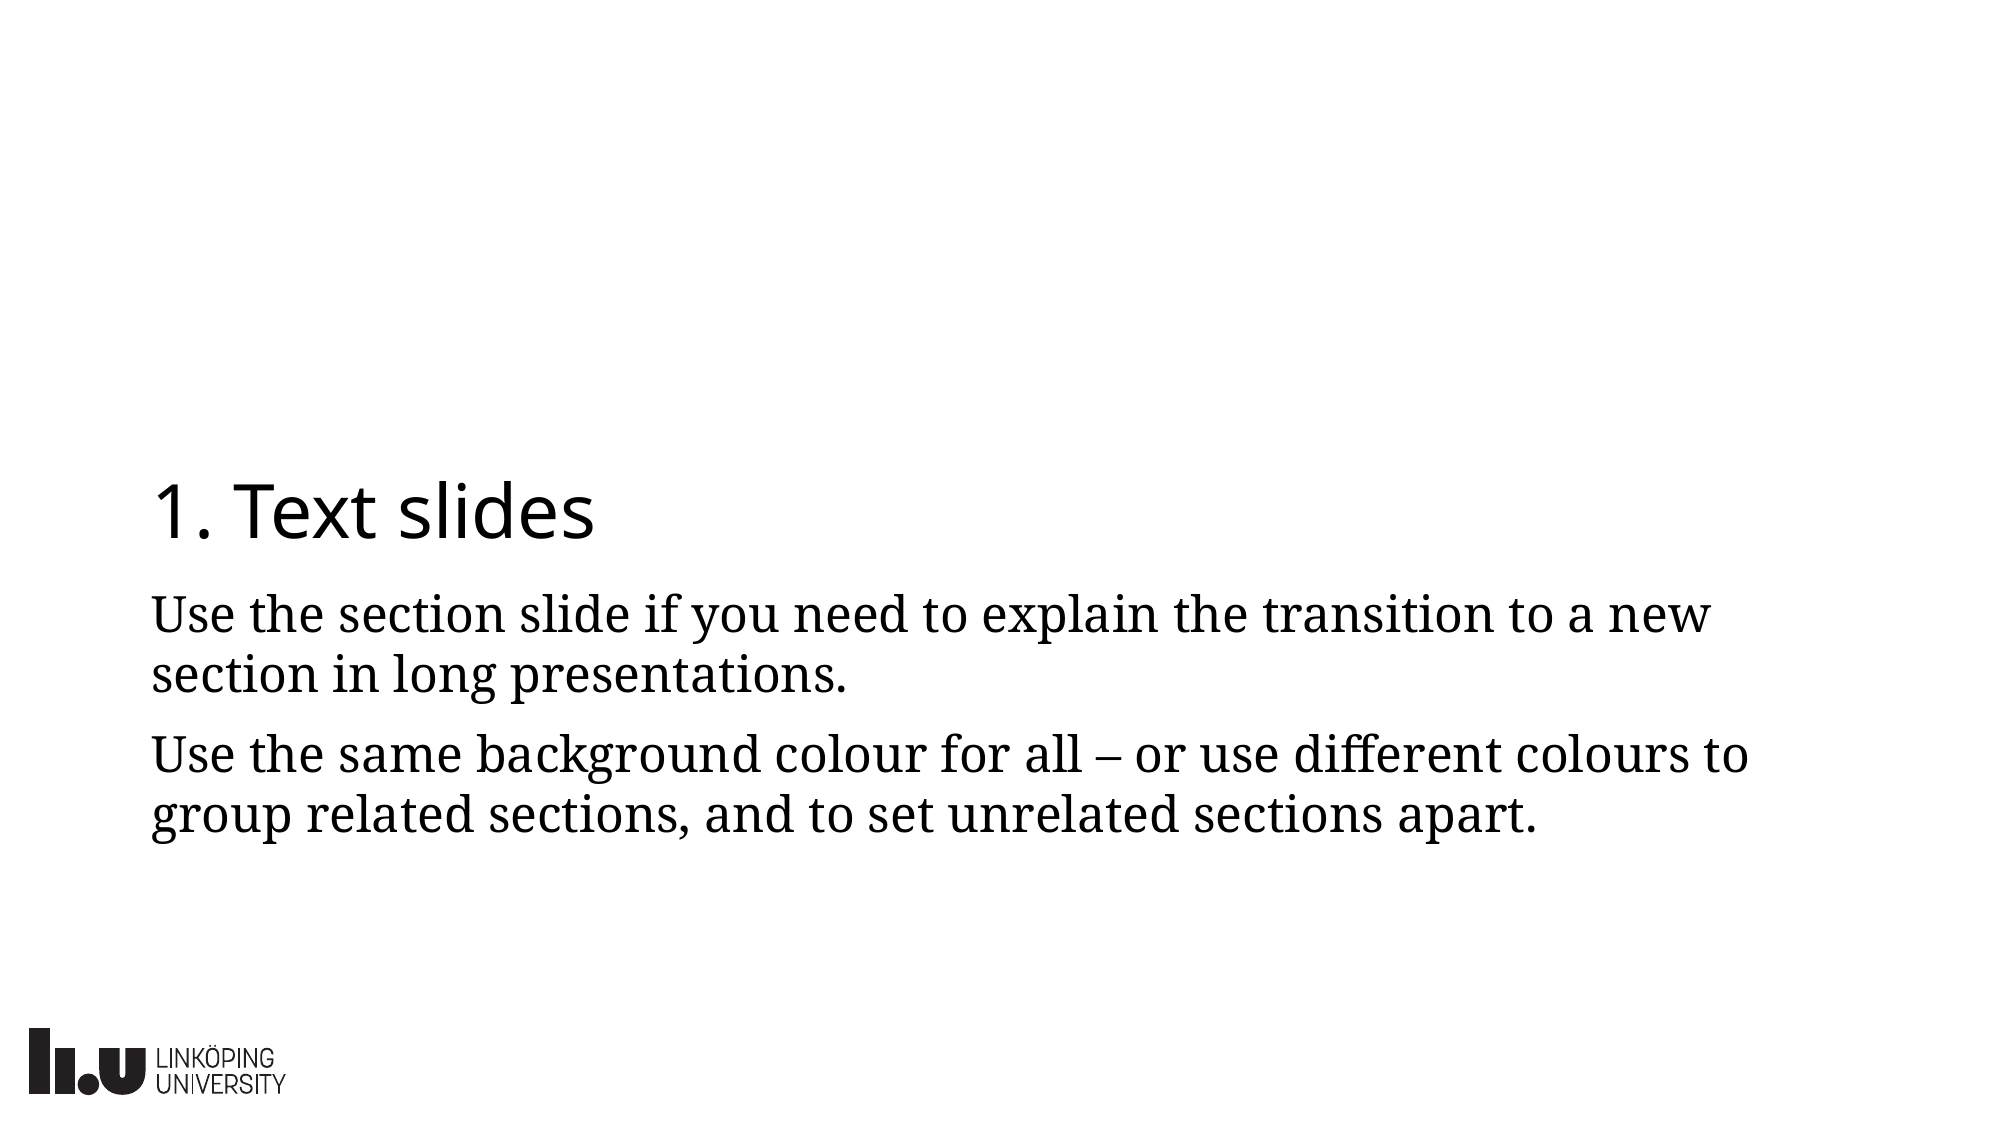

# 1. Text slides
Use the section slide if you need to explain the transition to a new section in long presentations.
Use the same background colour for all – or use different colours to group related sections, and to set unrelated sections apart.